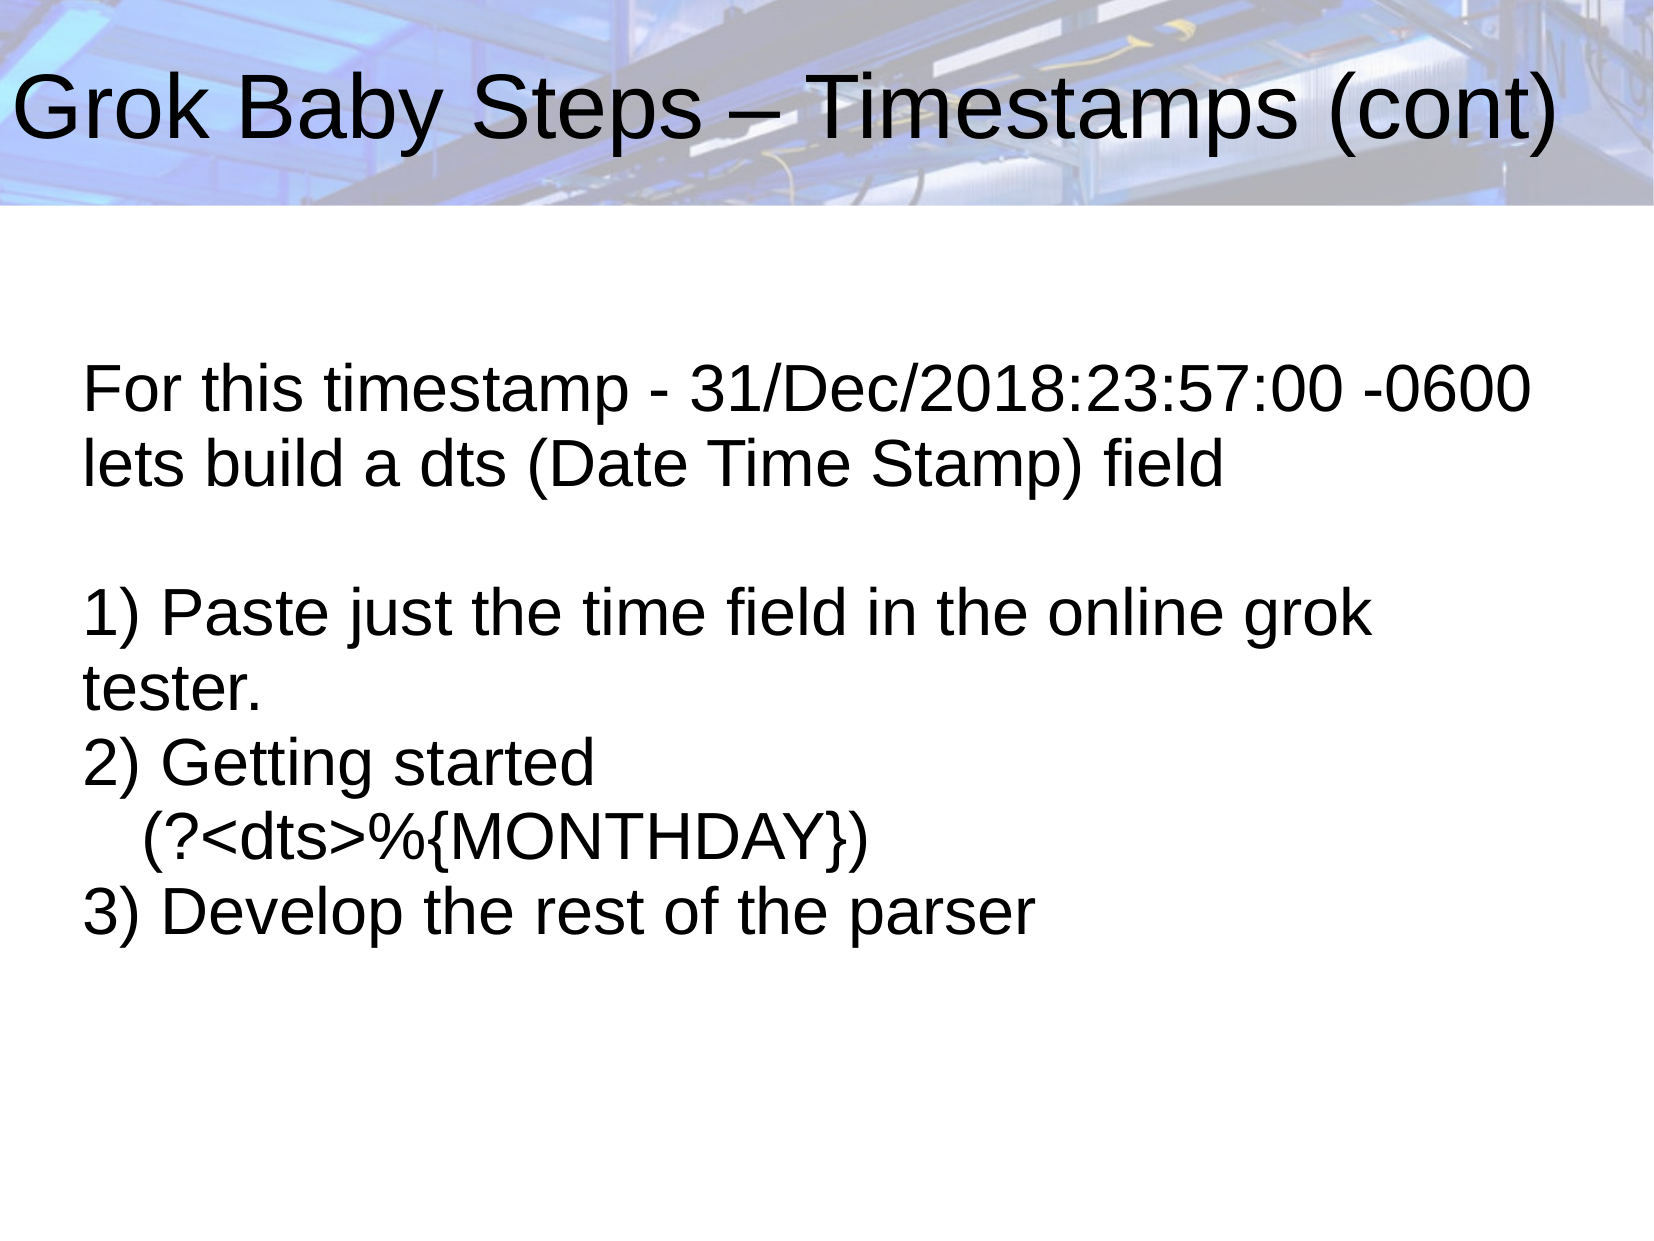

# Grok Baby Steps – Timestamps (cont)
For this timestamp - 31/Dec/2018:23:57:00 -0600 lets build a dts (Date Time Stamp) field
 Paste just the time field in the online grok tester.
 Getting started
(?<dts>%{MONTHDAY})
 Develop the rest of the parser